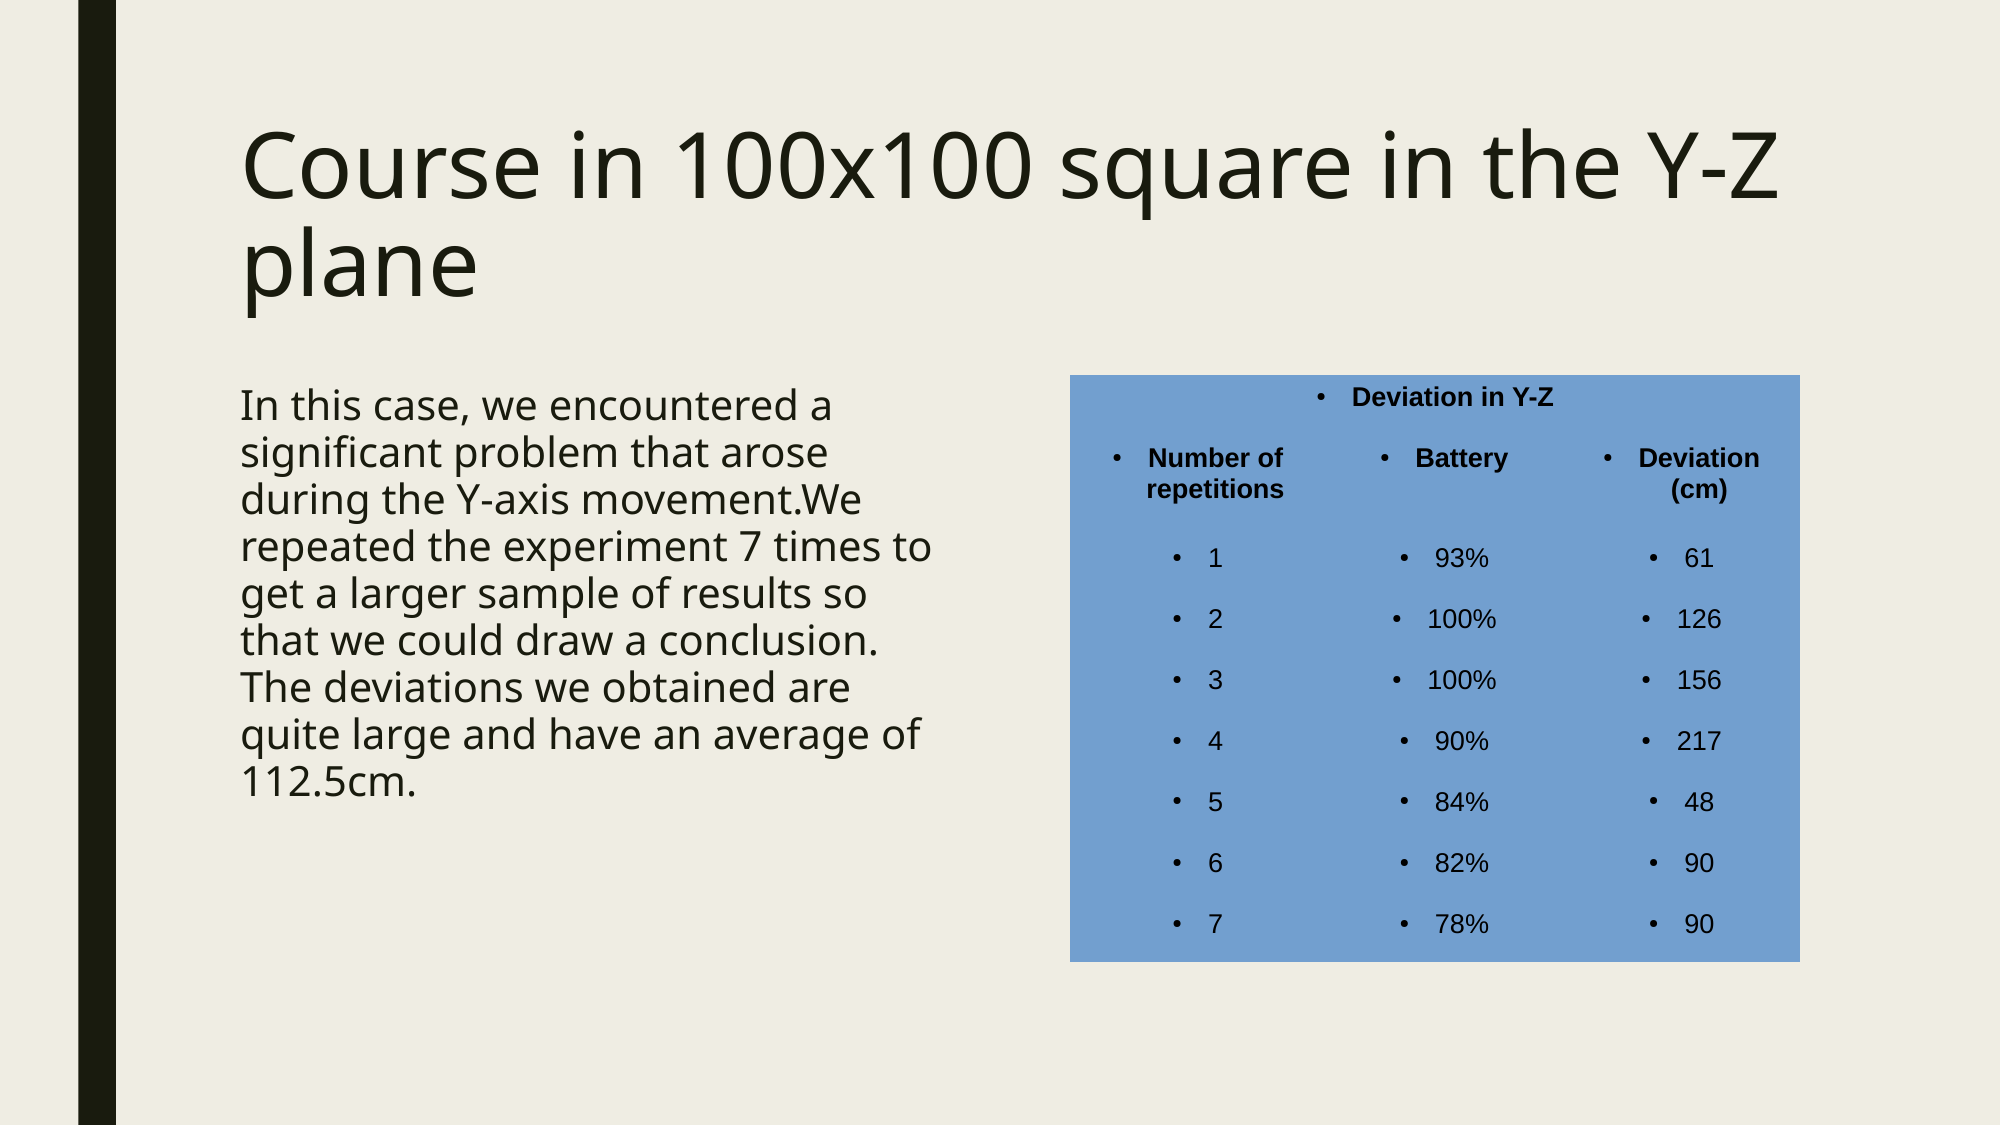

# Course in 100x100 square in the Y-Z plane
In this case, we encountered a significant problem that arose during the Y-axis movement.We repeated the experiment 7 times to get a larger sample of results so that we could draw a conclusion. The deviations we obtained are quite large and have an average of 112.5cm.
| Deviation in Y-Z | | |
| --- | --- | --- |
| Number of repetitions | Battery | Deviation (cm) |
| 1 | 93% | 61 |
| 2 | 100% | 126 |
| 3 | 100% | 156 |
| 4 | 90% | 217 |
| 5 | 84% | 48 |
| 6 | 82% | 90 |
| 7 | 78% | 90 |